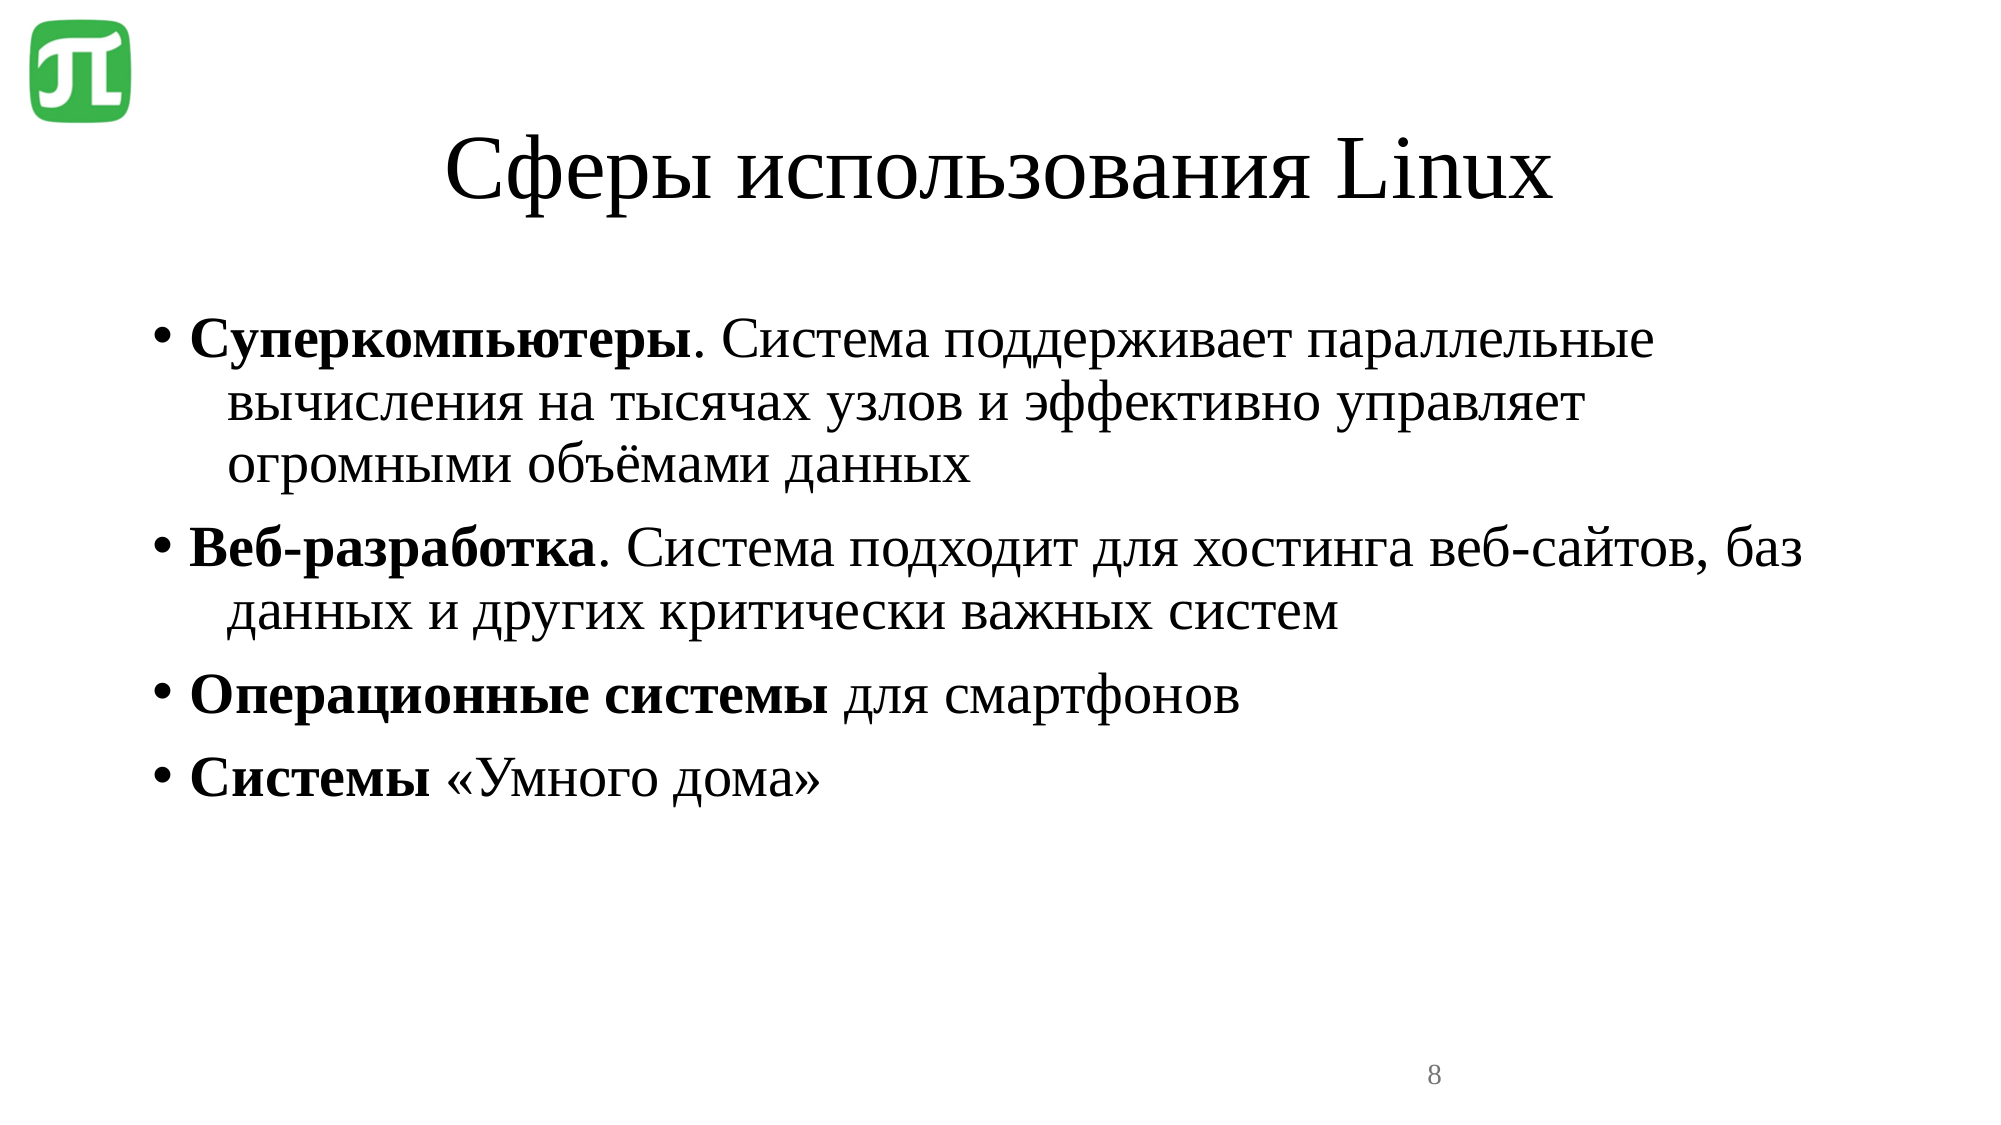

# Сферы использования Linux
Суперкомпьютеры. Система поддерживает параллельные вычисления на тысячах узлов и эффективно управляет огромными объёмами данных
Веб-разработка. Система подходит для хостинга веб-сайтов, баз данных и других критически важных систем
Операционные системы для смартфонов
Системы «Умного дома»